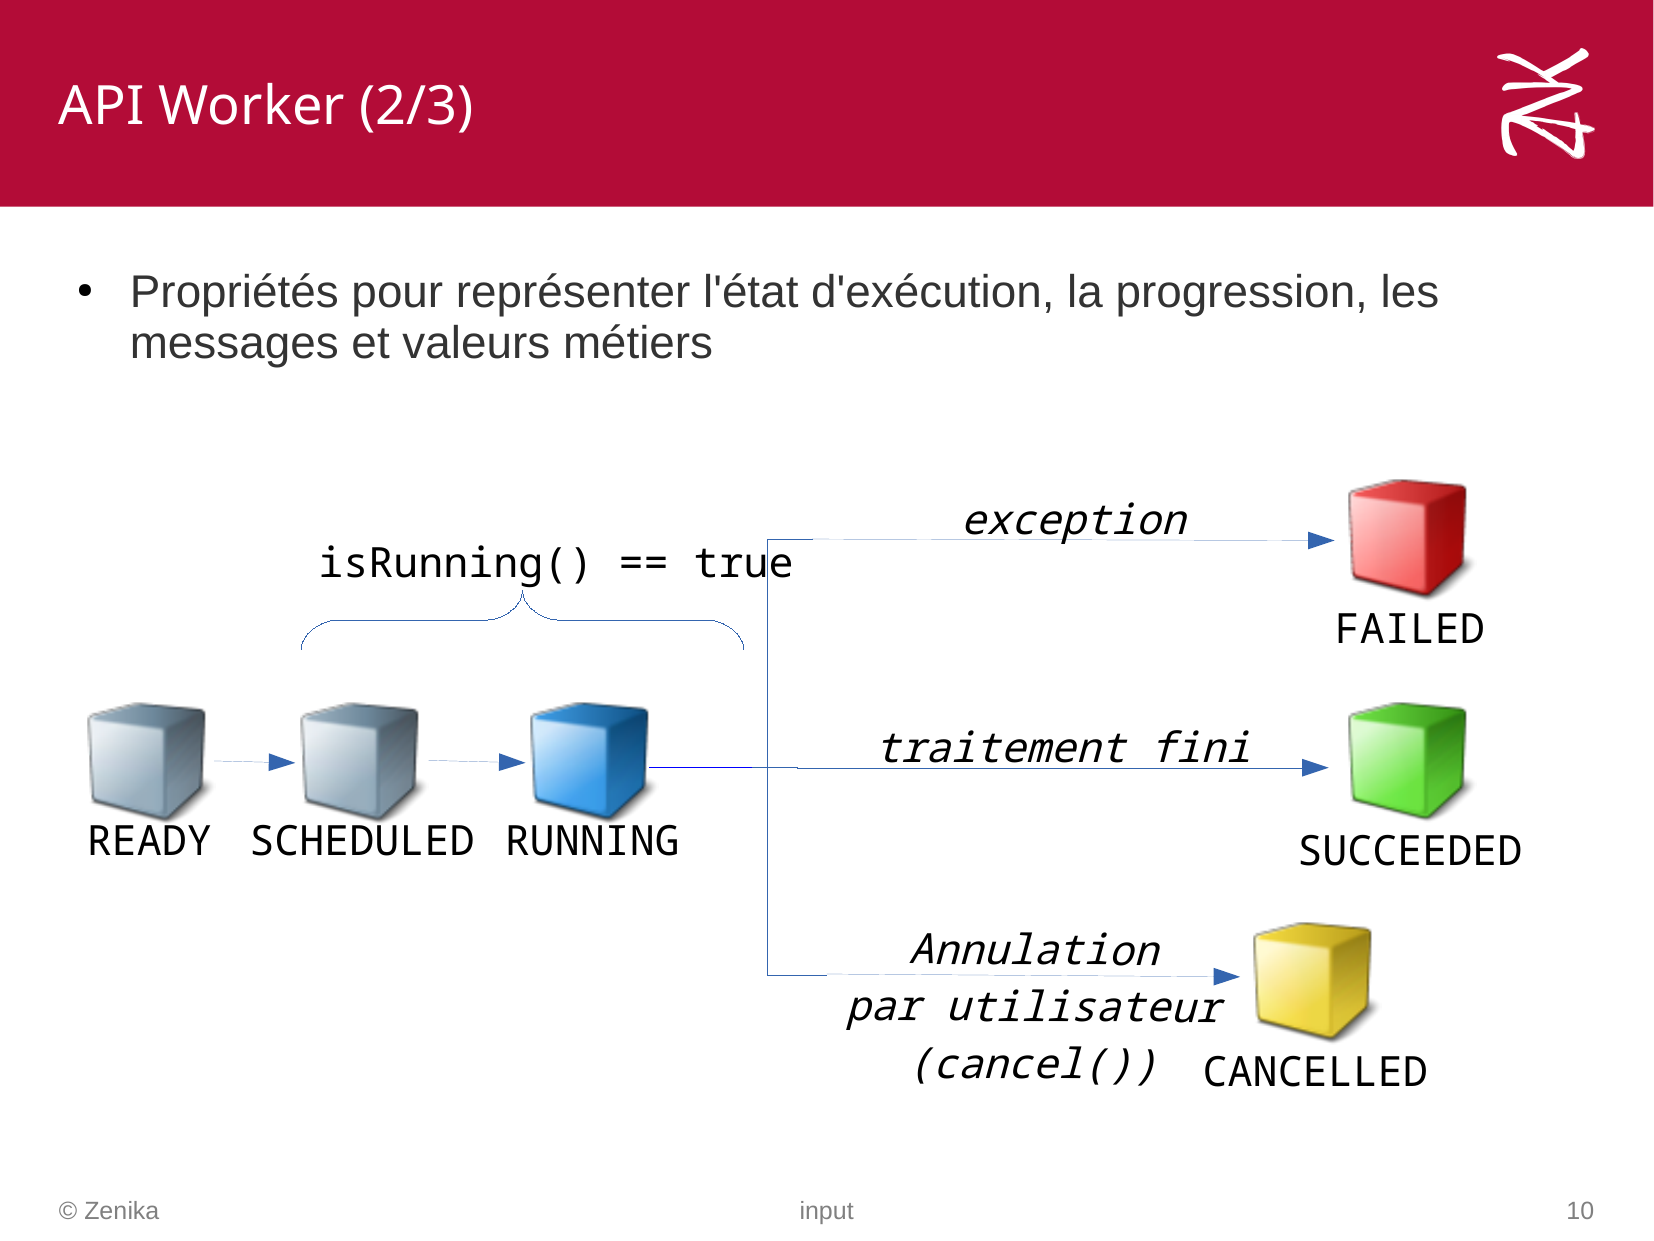

# API Worker (2/3)
Propriétés pour représenter l'état d'exécution, la progression, les messages et valeurs métiers
FAILED
isRunning() == true
exception
READY
RUNNING
SUCCEEDED
SCHEDULED
traitement fini
CANCELLED
Annulation
par utilisateur
(cancel())